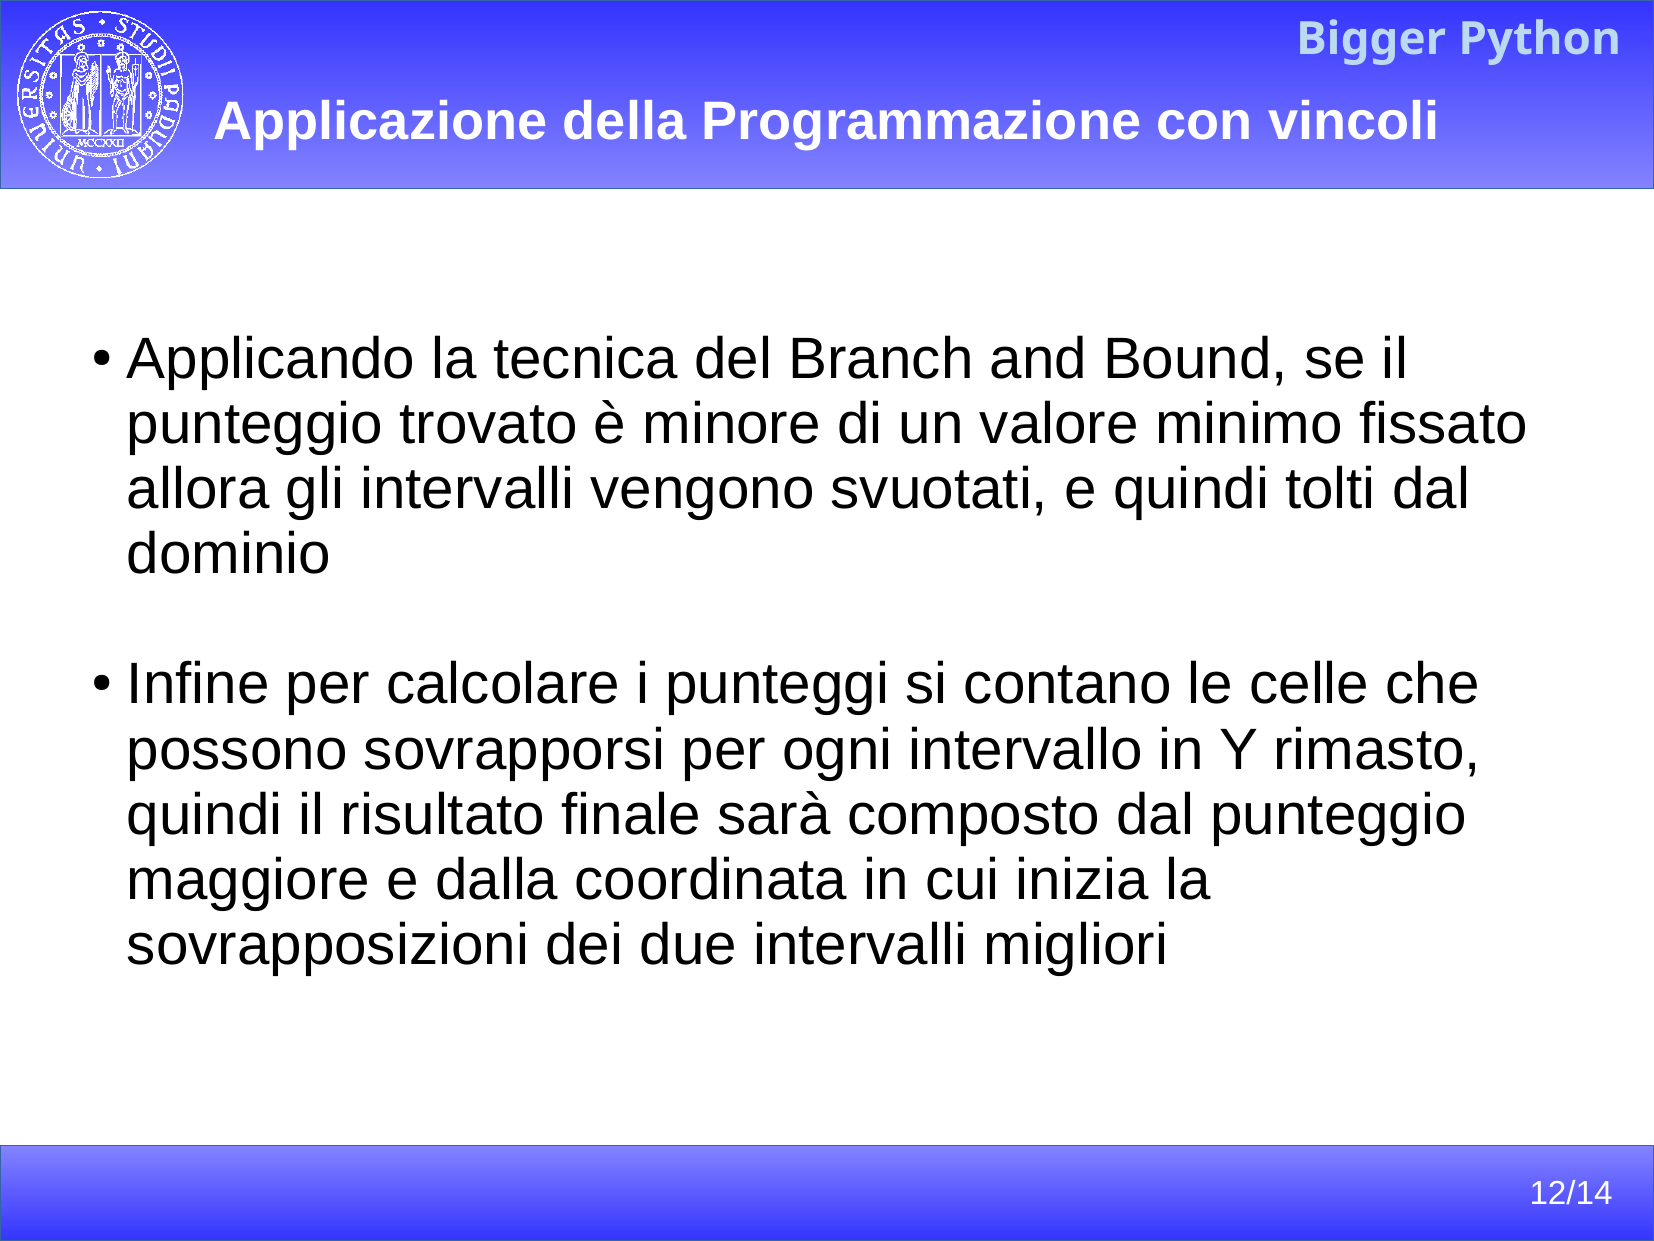

Bigger Python
Applicazione della Programmazione con vincoli
Applicando la tecnica del Branch and Bound, se il punteggio trovato è minore di un valore minimo fissato allora gli intervalli vengono svuotati, e quindi tolti dal dominio
Infine per calcolare i punteggi si contano le celle che possono sovrapporsi per ogni intervallo in Y rimasto, quindi il risultato finale sarà composto dal punteggio maggiore e dalla coordinata in cui inizia la sovrapposizioni dei due intervalli migliori
12/14